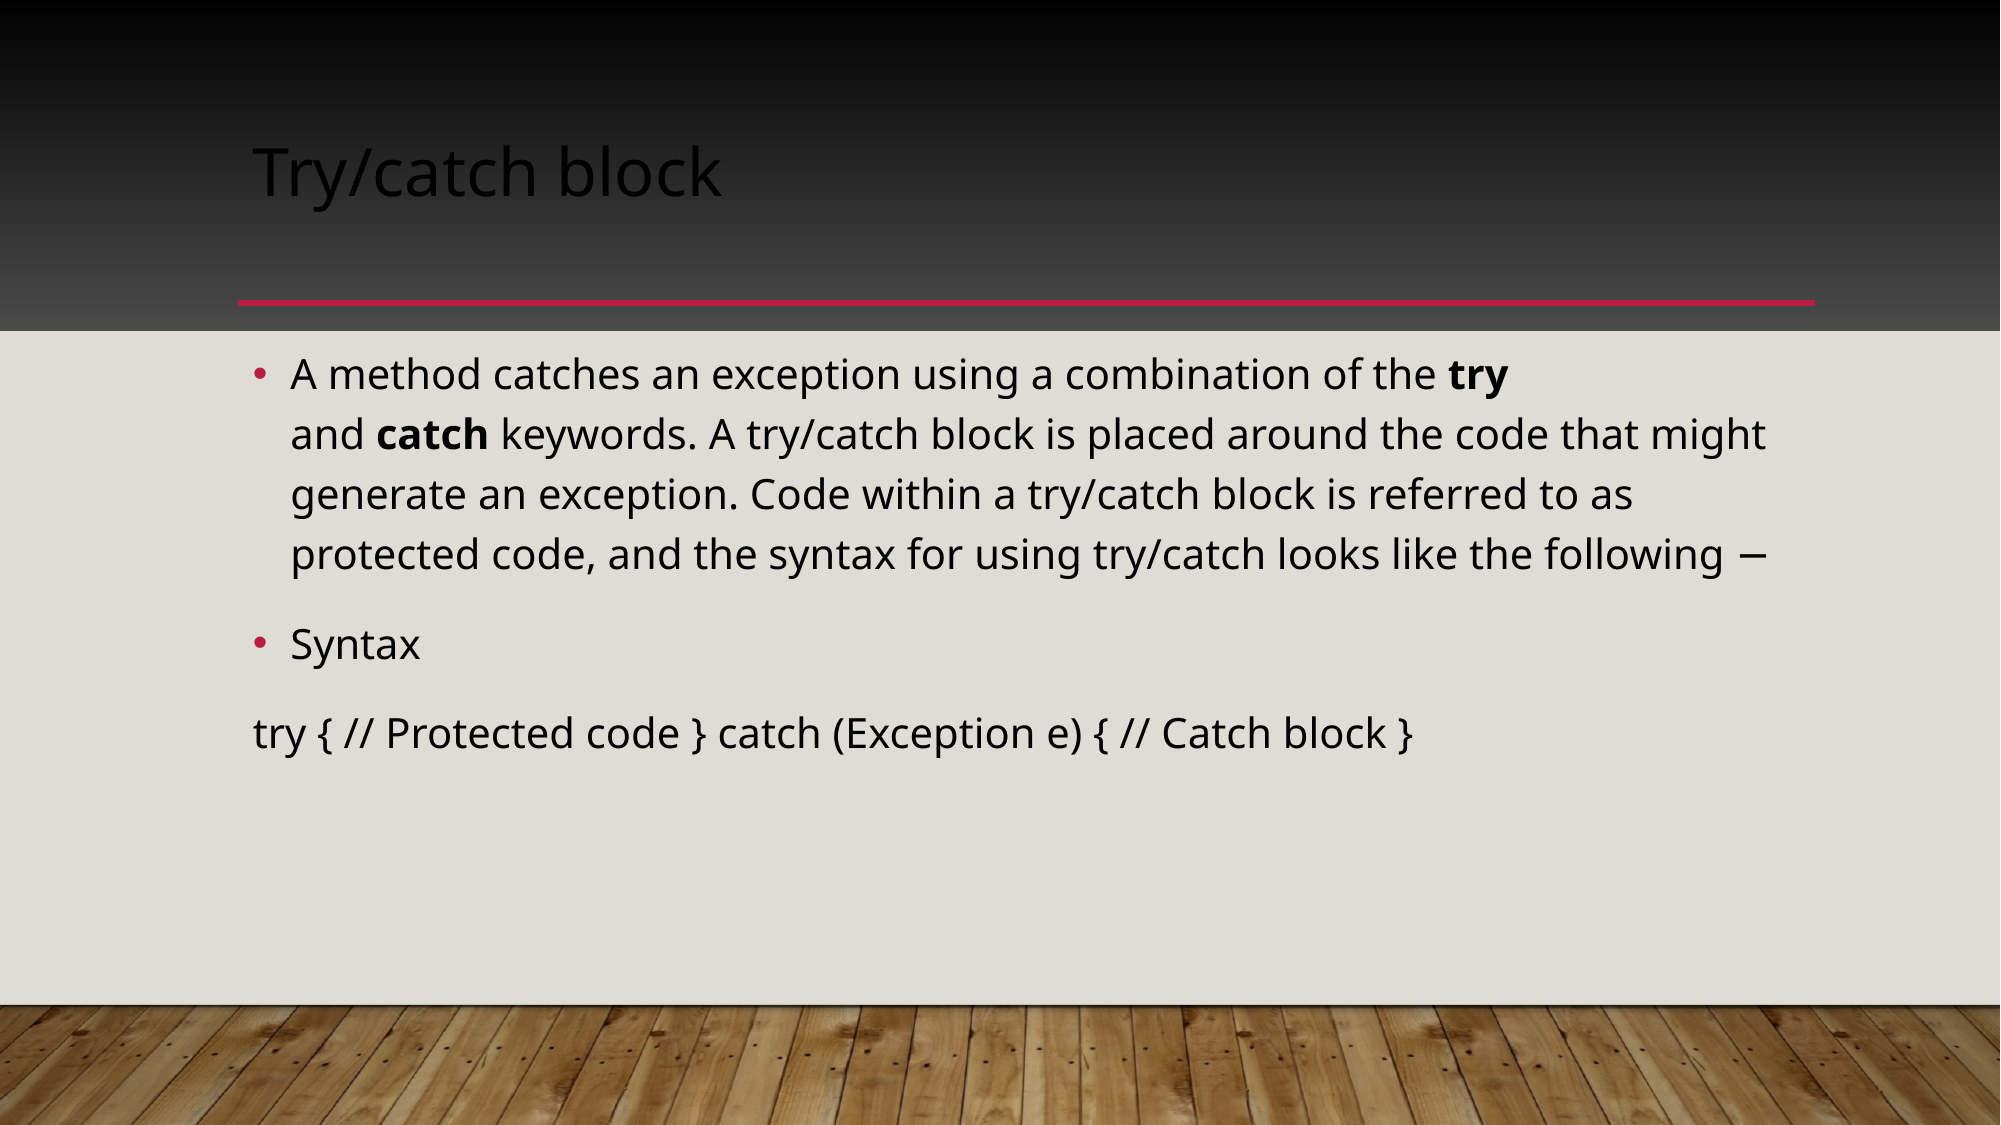

# Try/catch block
A method catches an exception using a combination of the try and catch keywords. A try/catch block is placed around the code that might generate an exception. Code within a try/catch block is referred to as protected code, and the syntax for using try/catch looks like the following −
Syntax
try { // Protected code } catch (Exception e) { // Catch block }